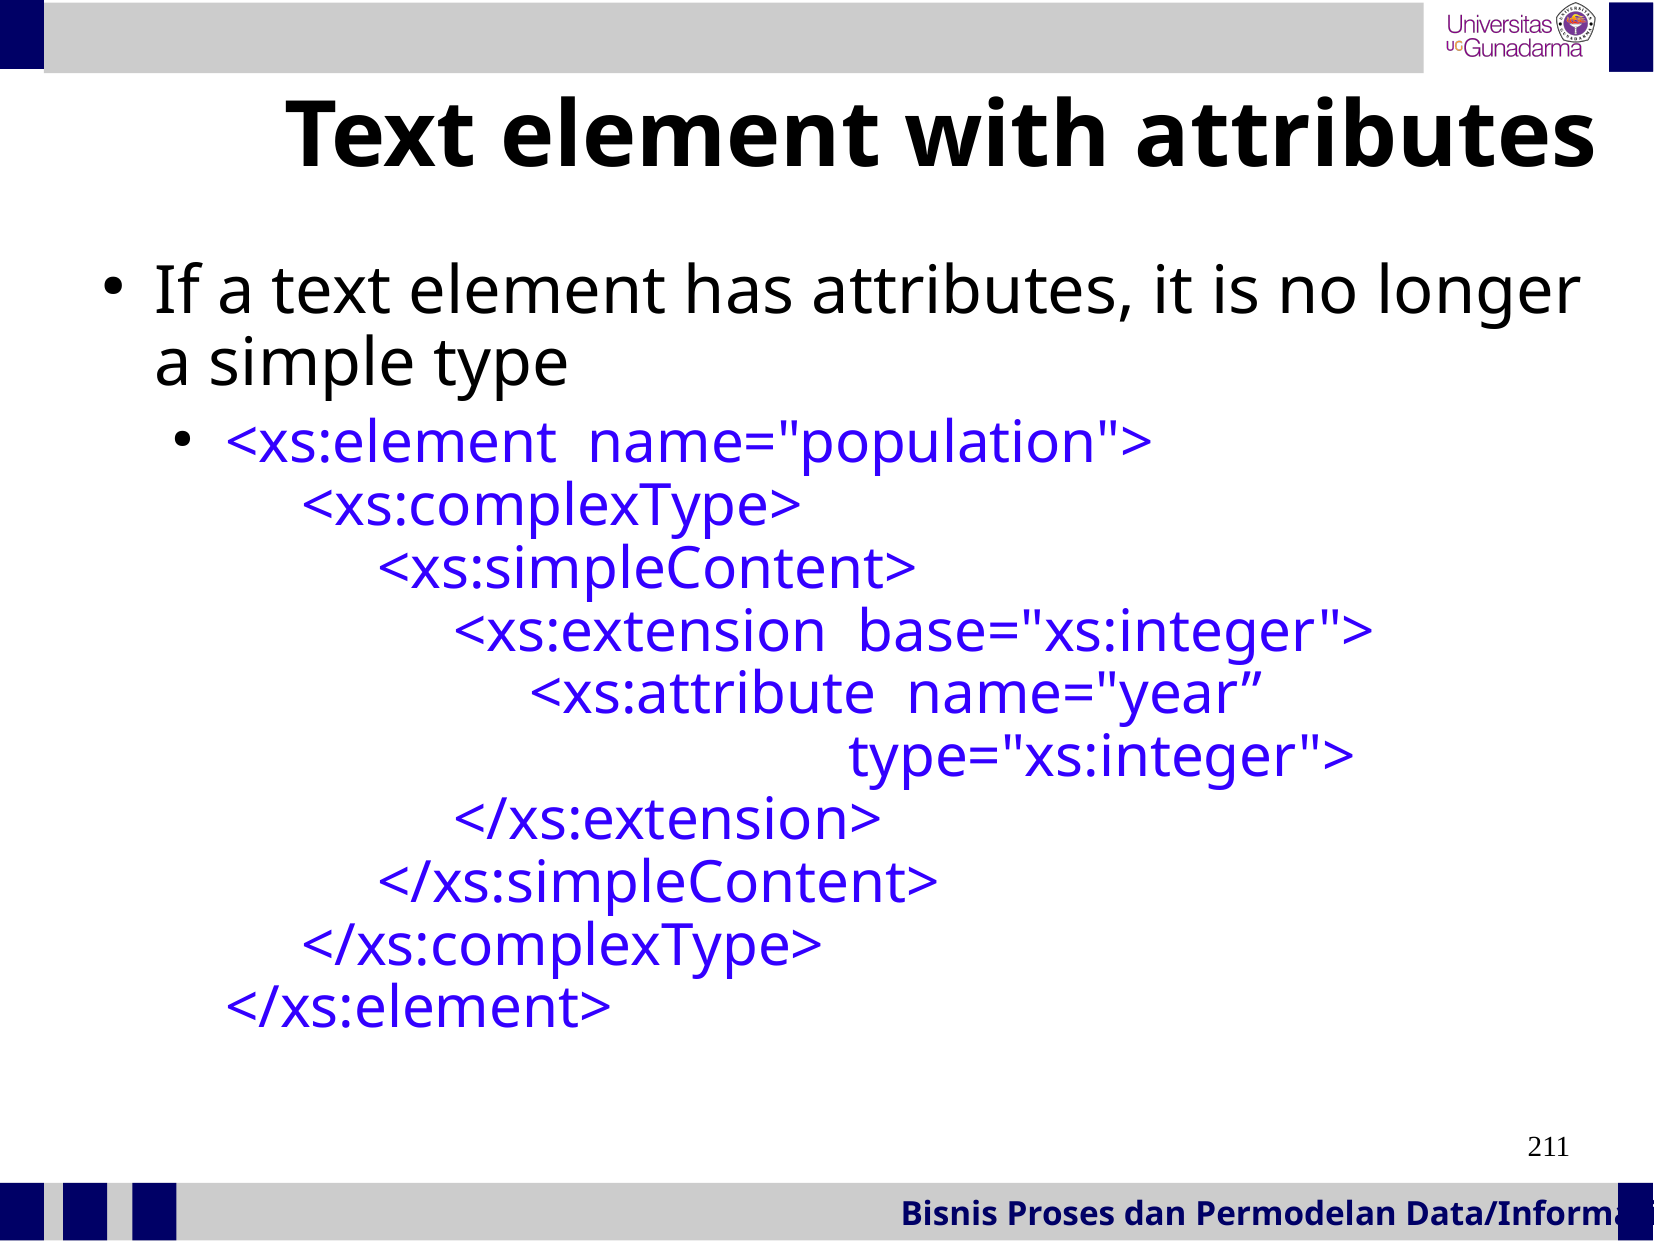

# Text element with attributes
If a text element has attributes, it is no longer a simple type
<xs:element name="population">
 <xs:complexType>
 <xs:simpleContent>
 <xs:extension base="xs:integer">
 <xs:attribute name="year”
 type="xs:integer">
 </xs:extension>
 </xs:simpleContent>
 </xs:complexType>
</xs:element>
211